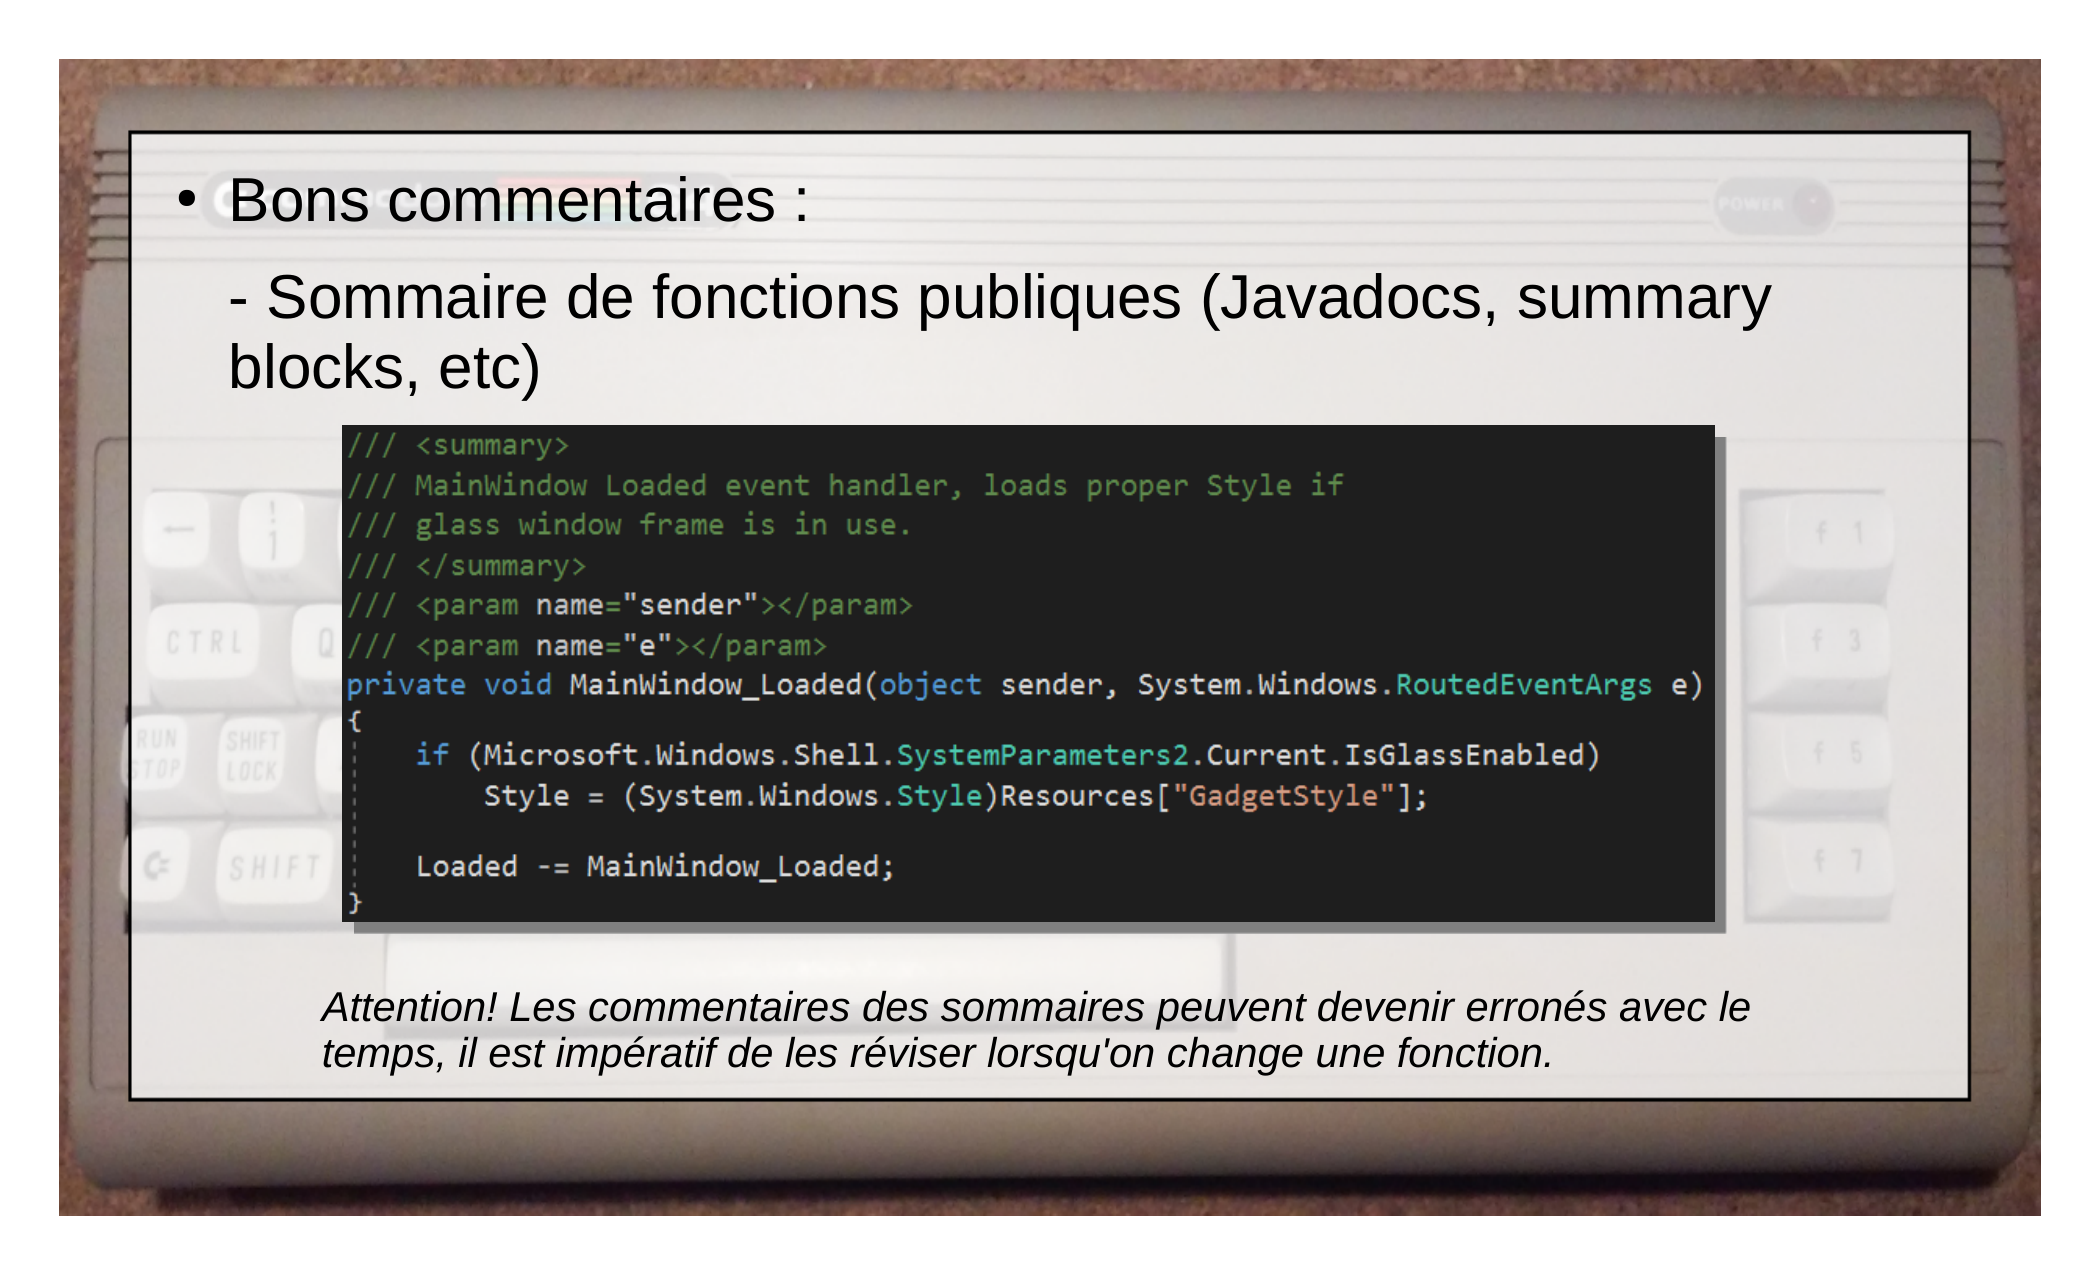

# Bons commentaires :
- Sommaire de fonctions publiques (Javadocs, summary blocks, etc)
Attention! Les commentaires des sommaires peuvent devenir erronés avec le temps, il est impératif de les réviser lorsqu'on change une fonction.